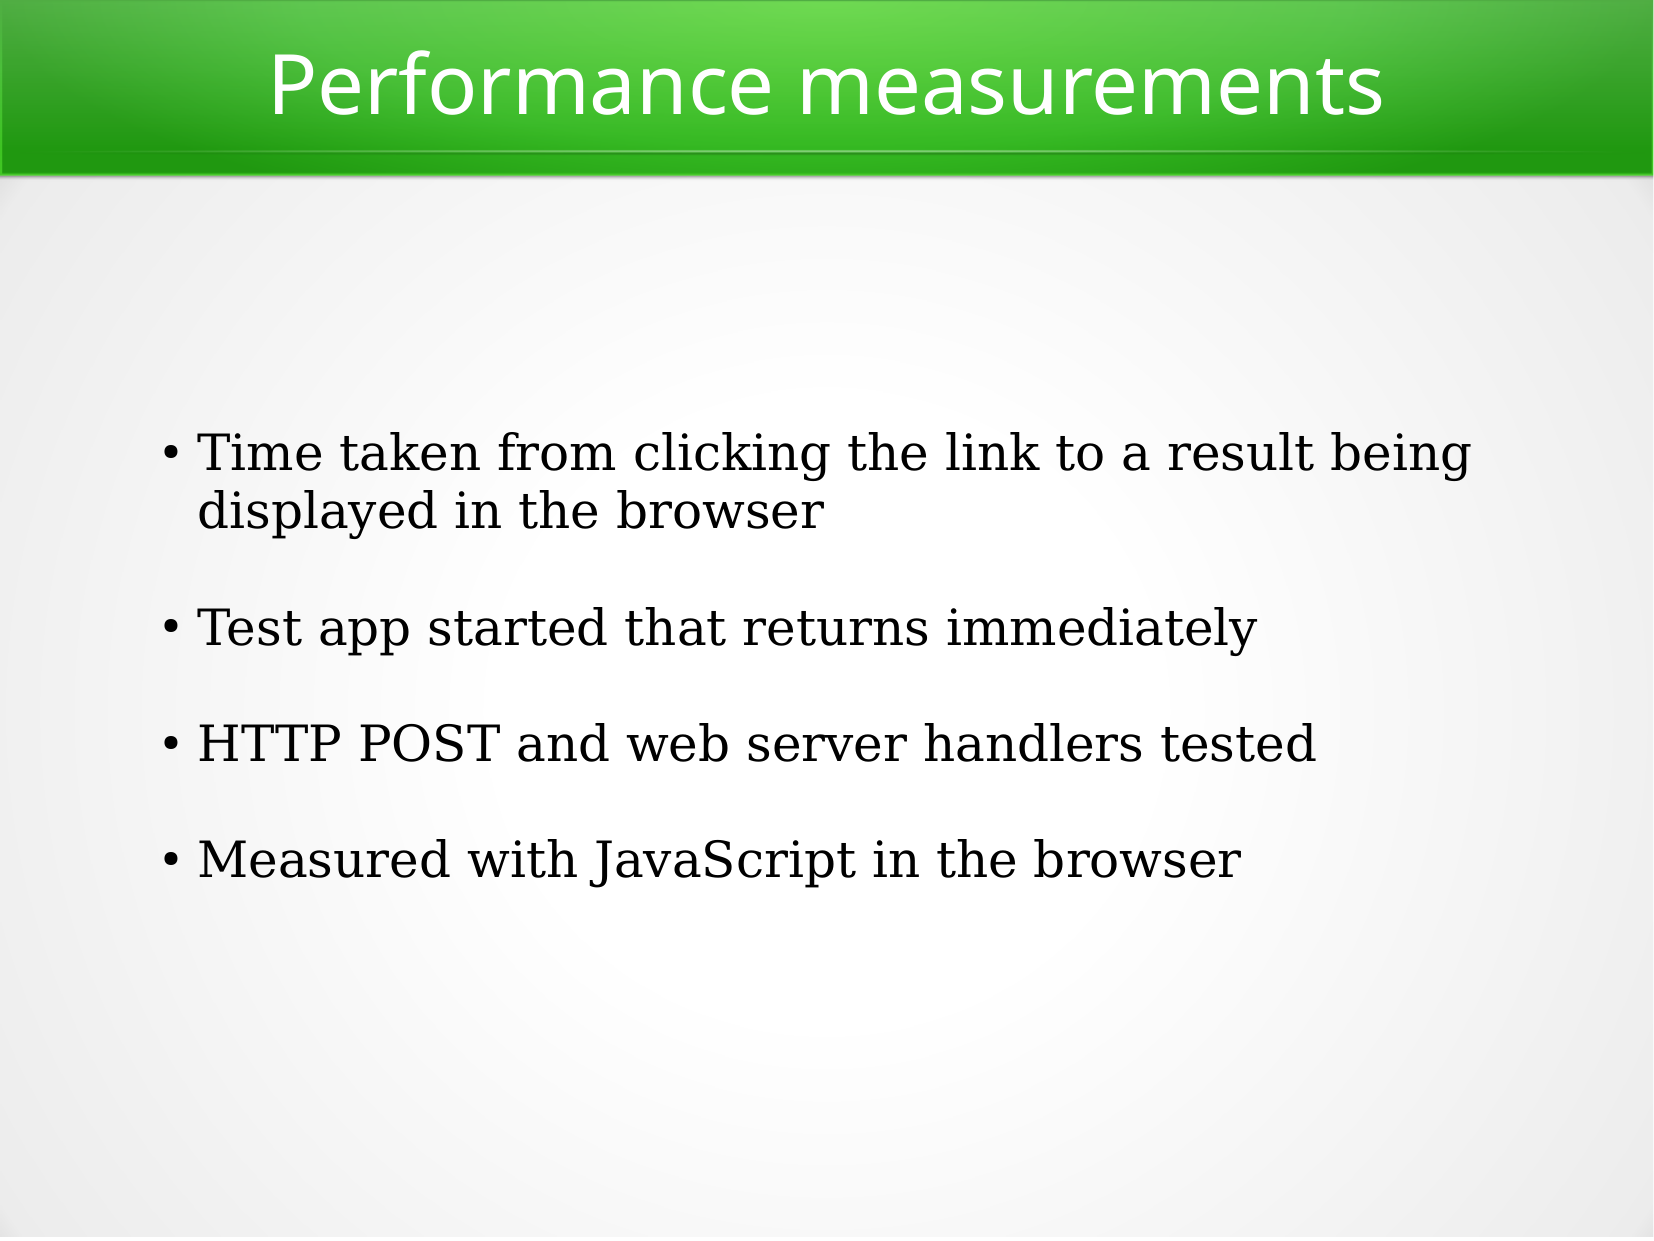

# Performance measurements
Time taken from clicking the link to a result being displayed in the browser
Test app started that returns immediately
HTTP POST and web server handlers tested
Measured with JavaScript in the browser